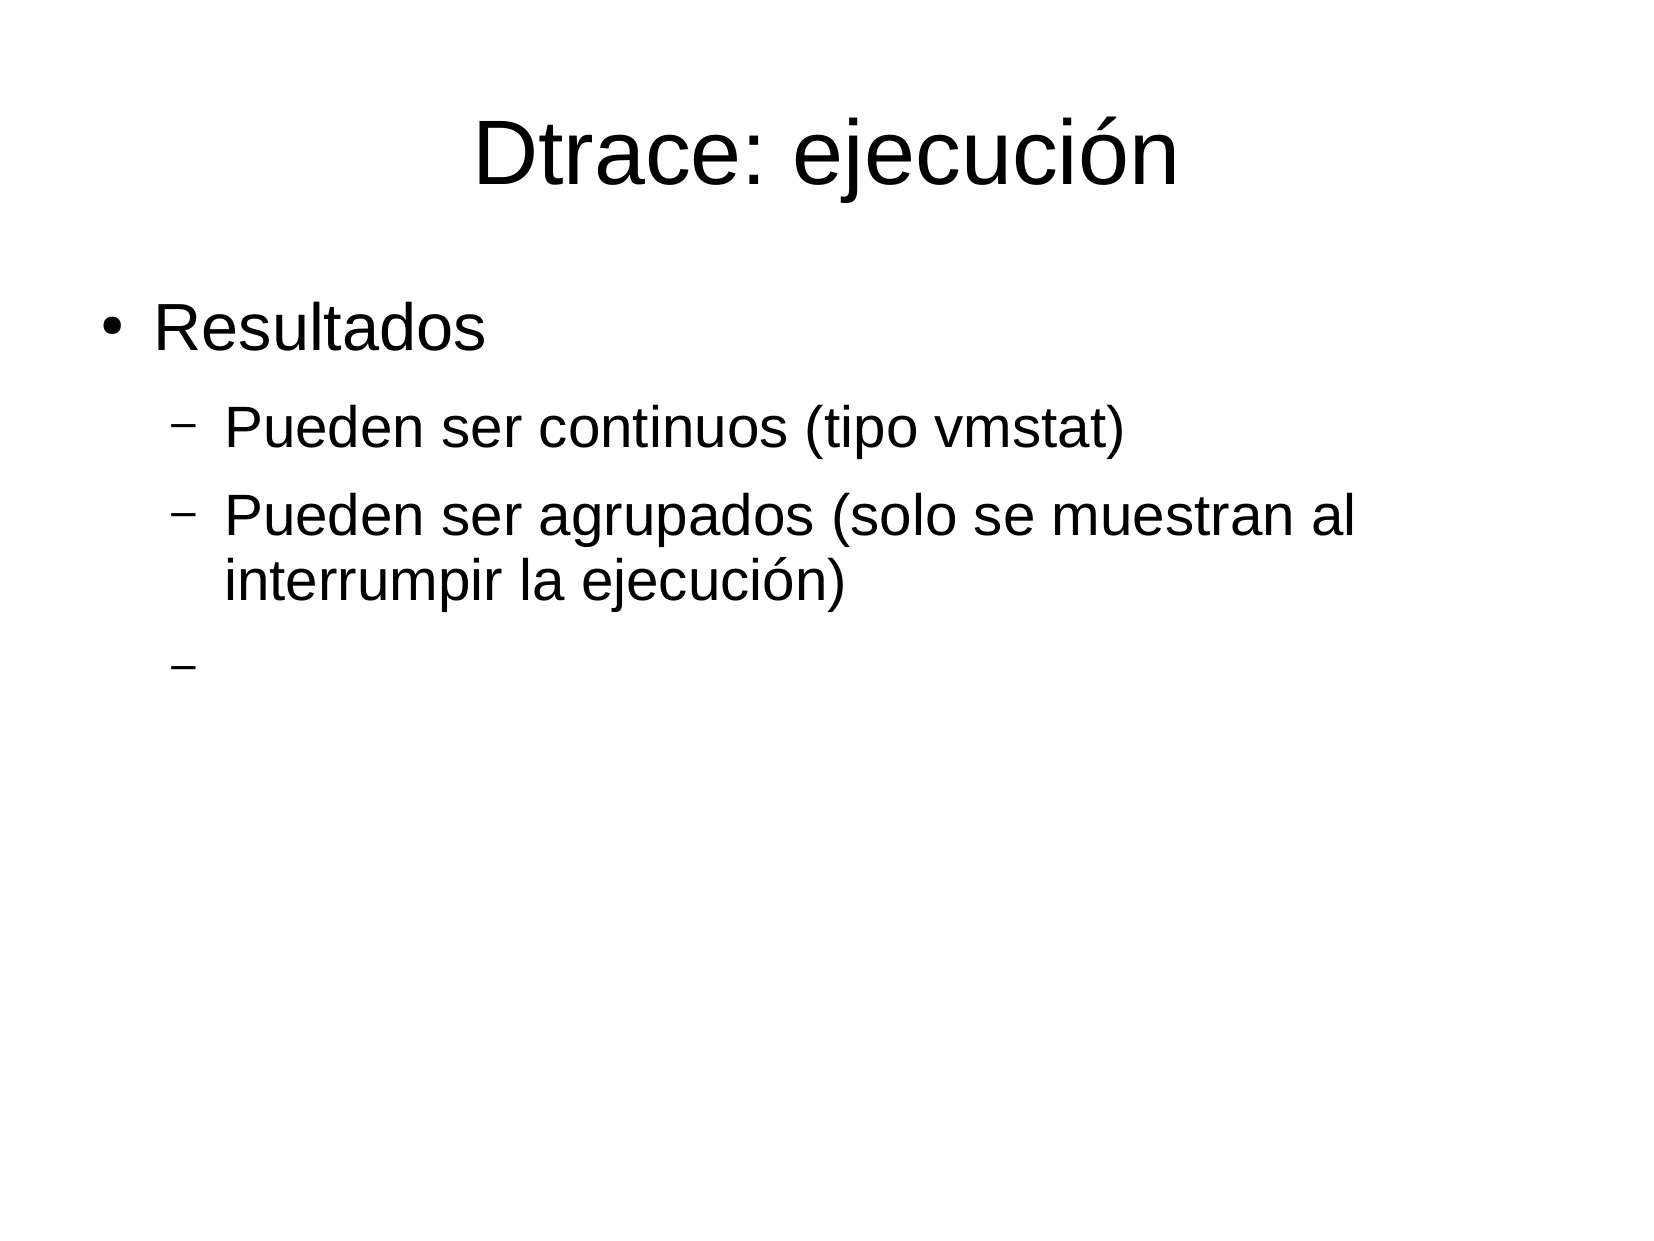

# Dtrace: ejecución
Resultados
Pueden ser continuos (tipo vmstat)
Pueden ser agrupados (solo se muestran al interrumpir la ejecución)